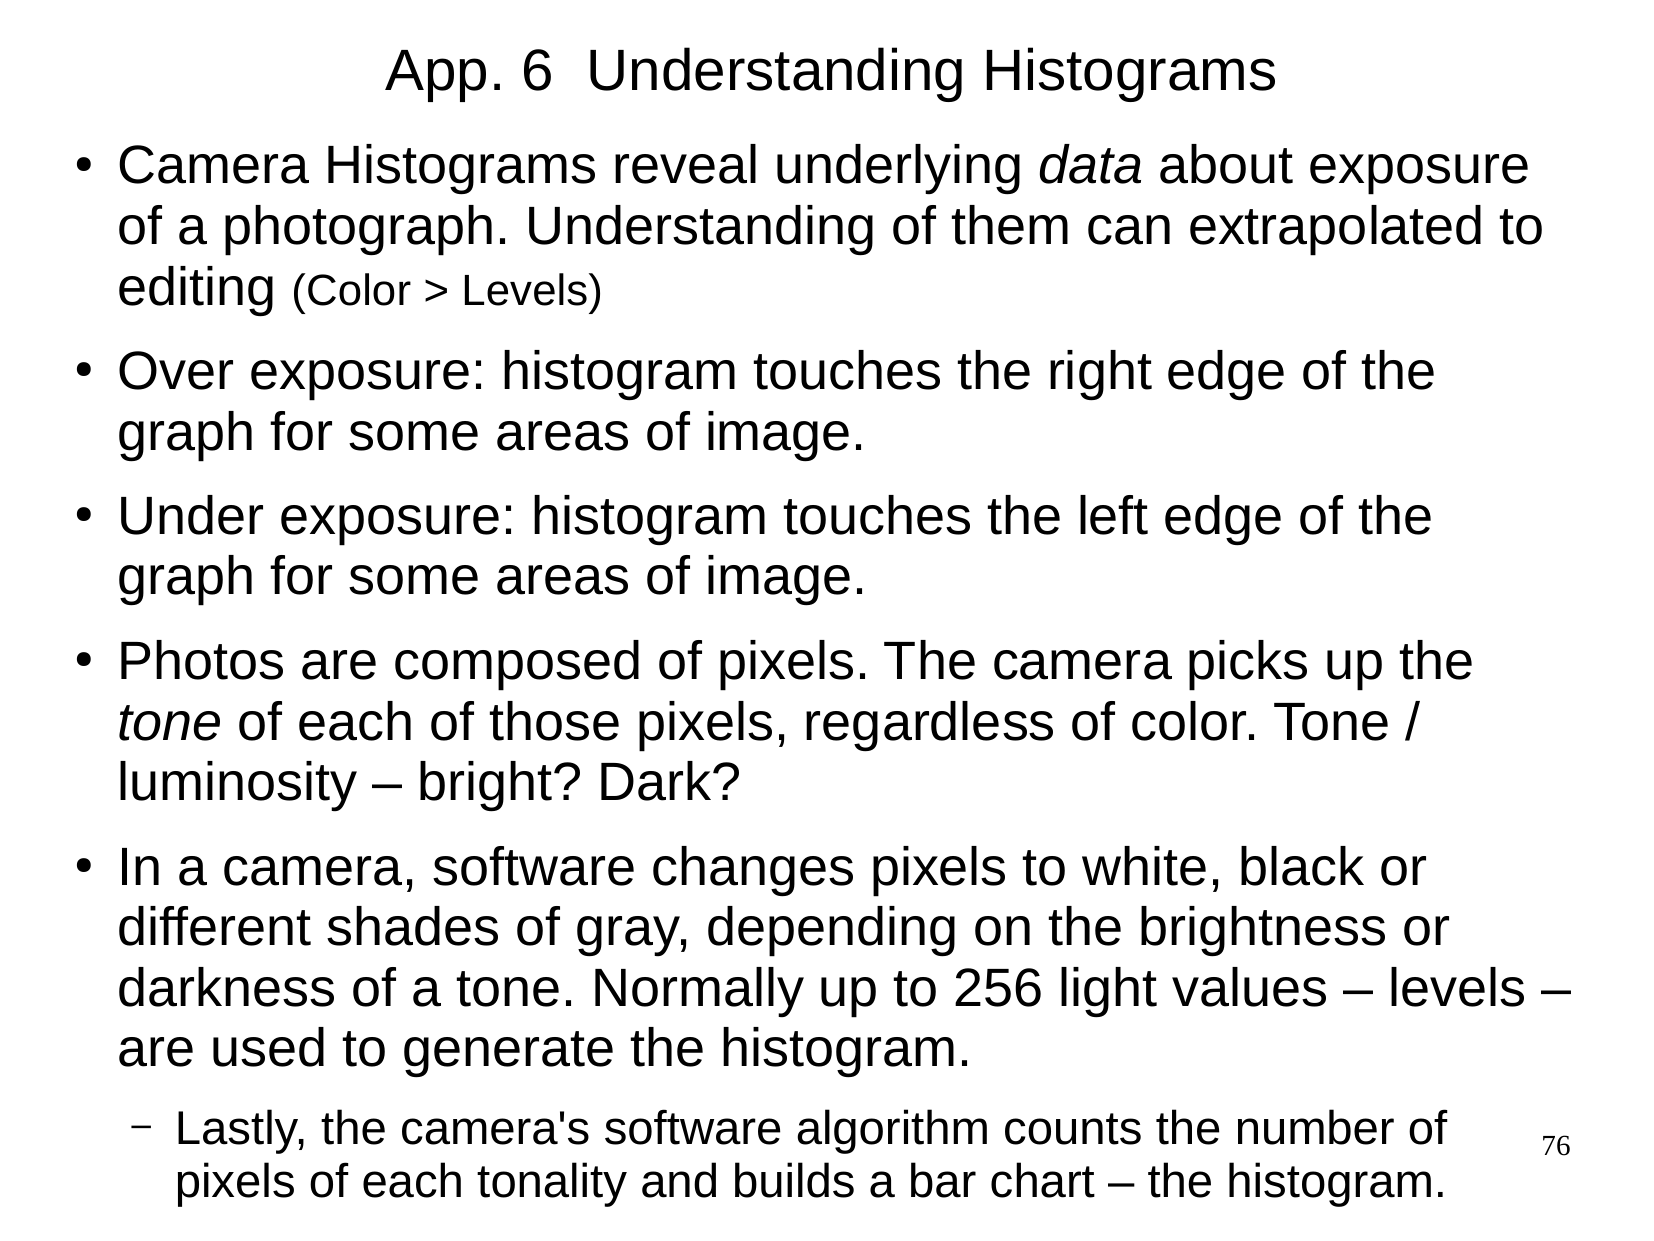

# App. 6 Understanding Histograms
Camera Histograms reveal underlying data about exposure of a photograph. Understanding of them can extrapolated to editing (Color > Levels)
Over exposure: histogram touches the right edge of the graph for some areas of image.
Under exposure: histogram touches the left edge of the graph for some areas of image.
Photos are composed of pixels. The camera picks up the tone of each of those pixels, regardless of color. Tone / luminosity – bright? Dark?
In a camera, software changes pixels to white, black or different shades of gray, depending on the brightness or darkness of a tone. Normally up to 256 light values – levels – are used to generate the histogram.
Lastly, the camera's software algorithm counts the number of pixels of each tonality and builds a bar chart – the histogram.
76